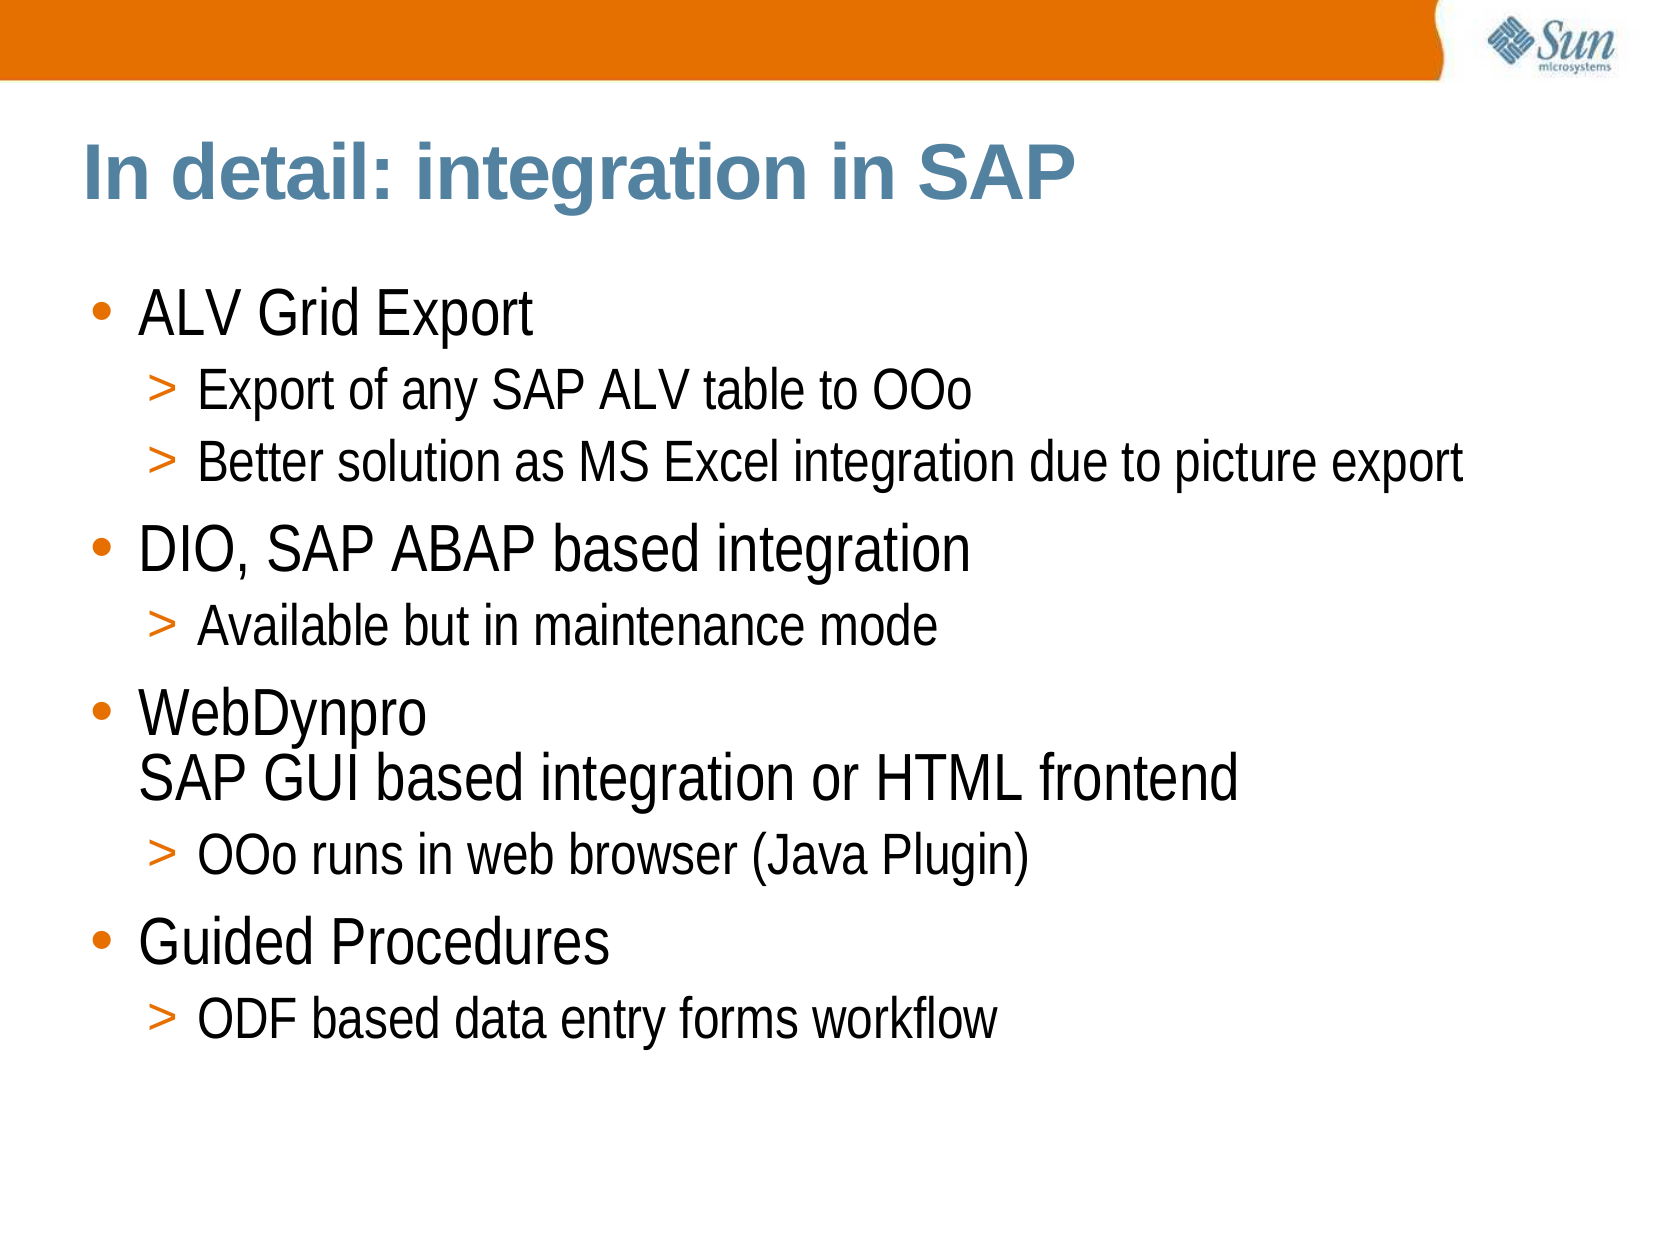

# In detail: integration in SAP
ALV Grid Export
Export of any SAP ALV table to OOo
Better solution as MS Excel integration due to picture export
DIO, SAP ABAP based integration
Available but in maintenance mode
WebDynpro
SAP GUI based integration or HTML frontend
OOo runs in web browser (Java Plugin)
Guided Procedures
ODF based data entry forms workflow